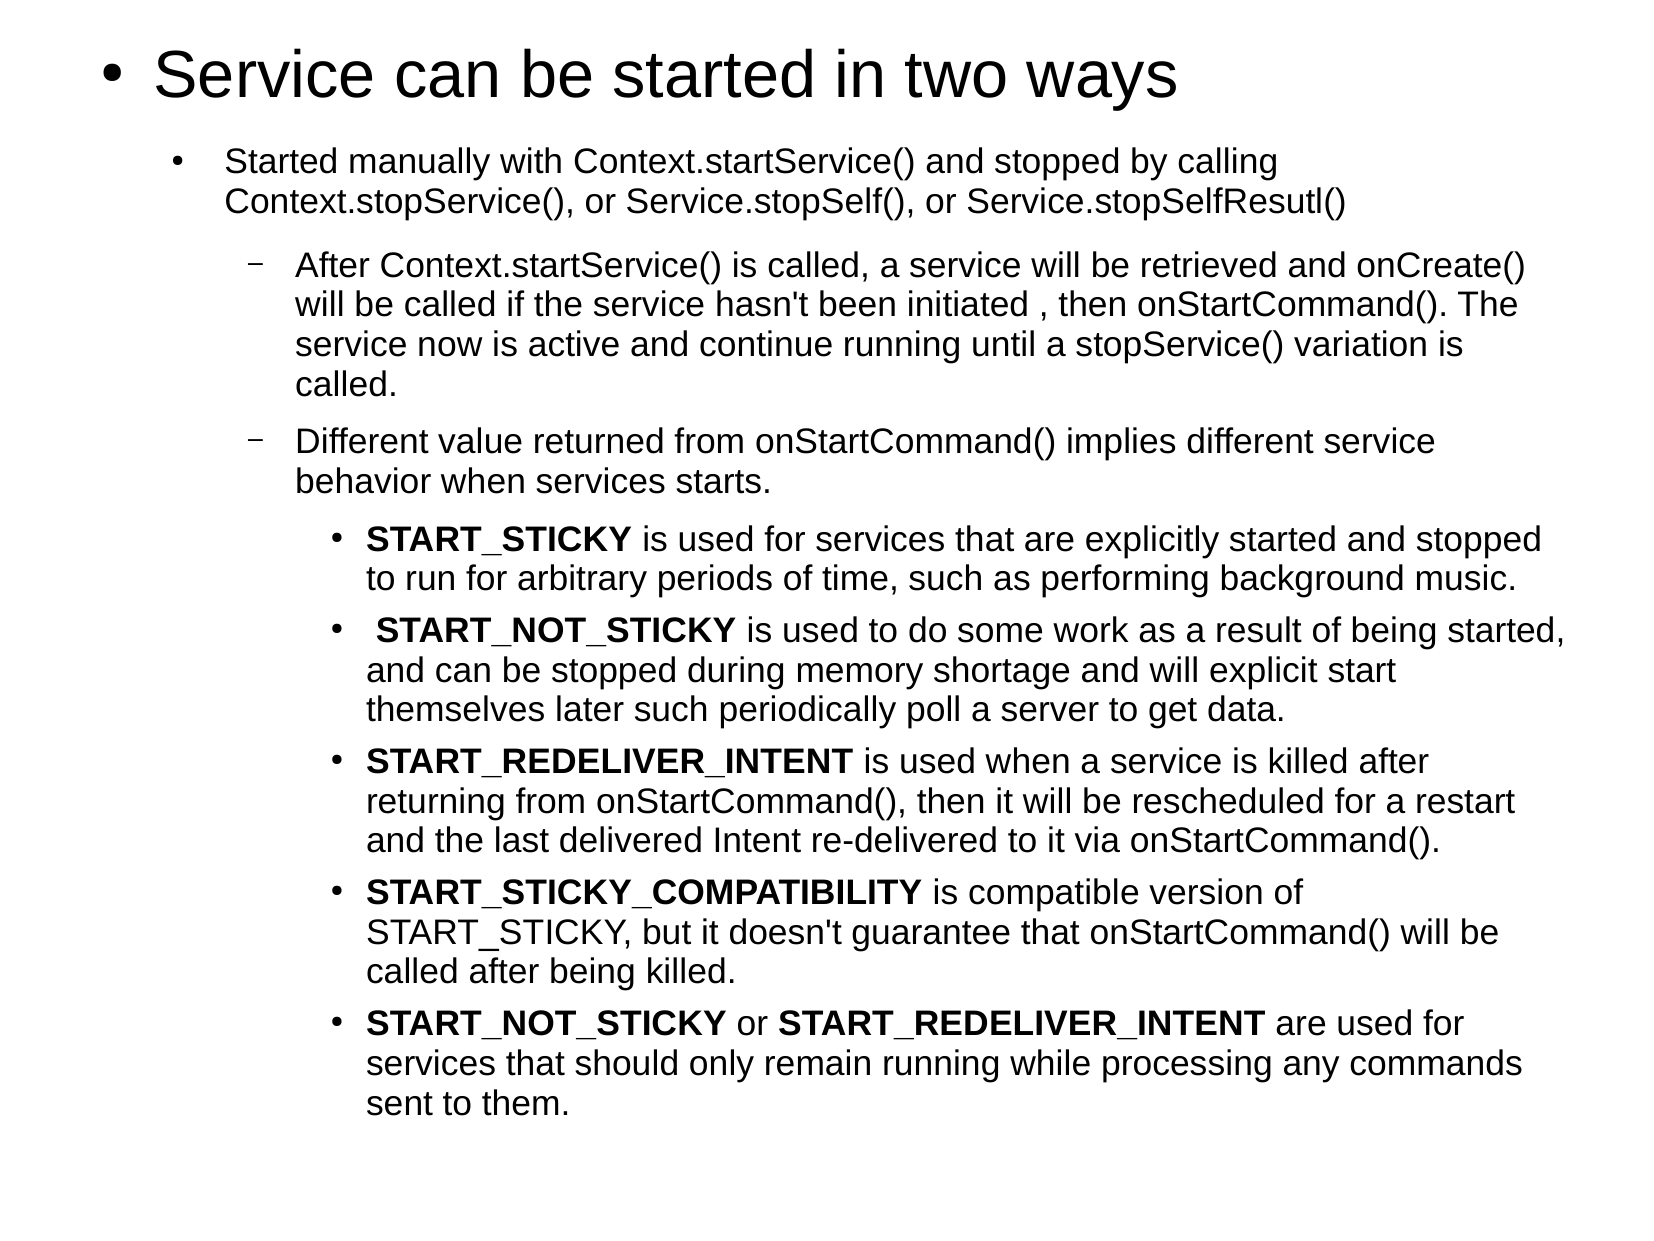

# Service can be started in two ways
Started manually with Context.startService() and stopped by calling Context.stopService(), or Service.stopSelf(), or Service.stopSelfResutl()
After Context.startService() is called, a service will be retrieved and onCreate() will be called if the service hasn't been initiated , then onStartCommand(). The service now is active and continue running until a stopService() variation is called.
Different value returned from onStartCommand() implies different service behavior when services starts.
START_STICKY is used for services that are explicitly started and stopped to run for arbitrary periods of time, such as performing background music.
 START_NOT_STICKY is used to do some work as a result of being started, and can be stopped during memory shortage and will explicit start themselves later such periodically poll a server to get data.
START_REDELIVER_INTENT is used when a service is killed after returning from onStartCommand(), then it will be rescheduled for a restart and the last delivered Intent re-delivered to it via onStartCommand().
START_STICKY_COMPATIBILITY is compatible version of START_STICKY, but it doesn't guarantee that onStartCommand() will be called after being killed.
START_NOT_STICKY or START_REDELIVER_INTENT are used for services that should only remain running while processing any commands sent to them.